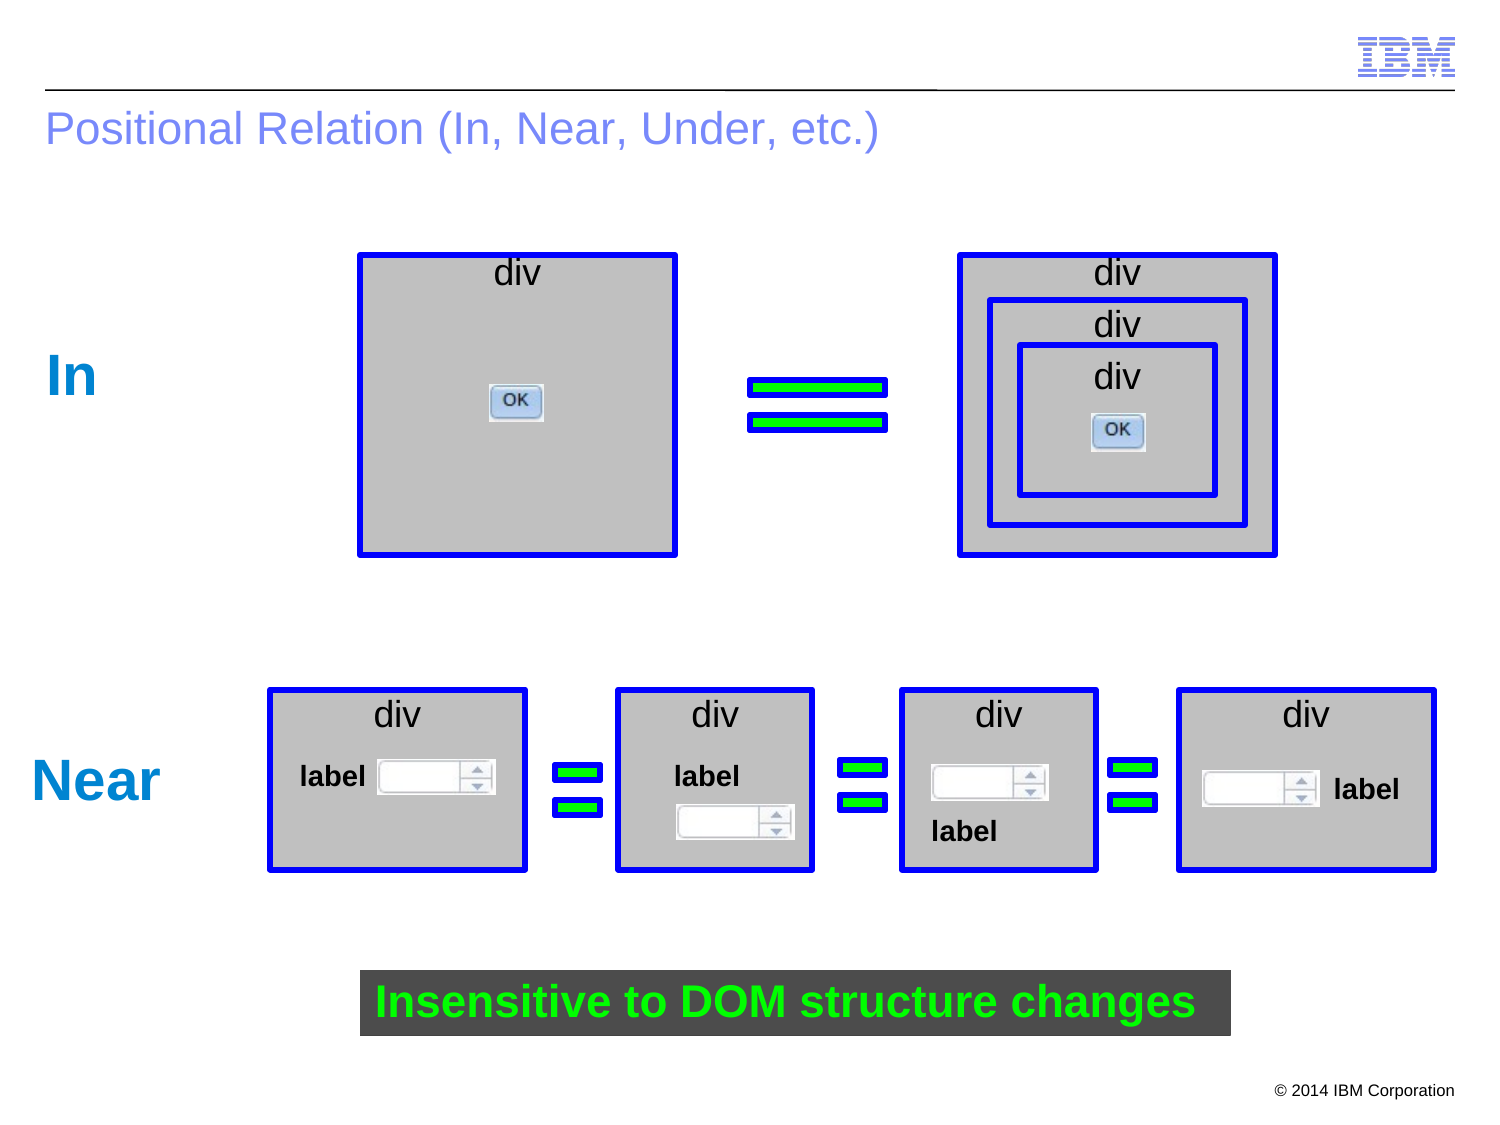

# Positional Relation (In, Near, Under, etc.)
div
div
div
In
div
div
div
div
div
Near
label
label
label
label
Insensitive to DOM structure changes